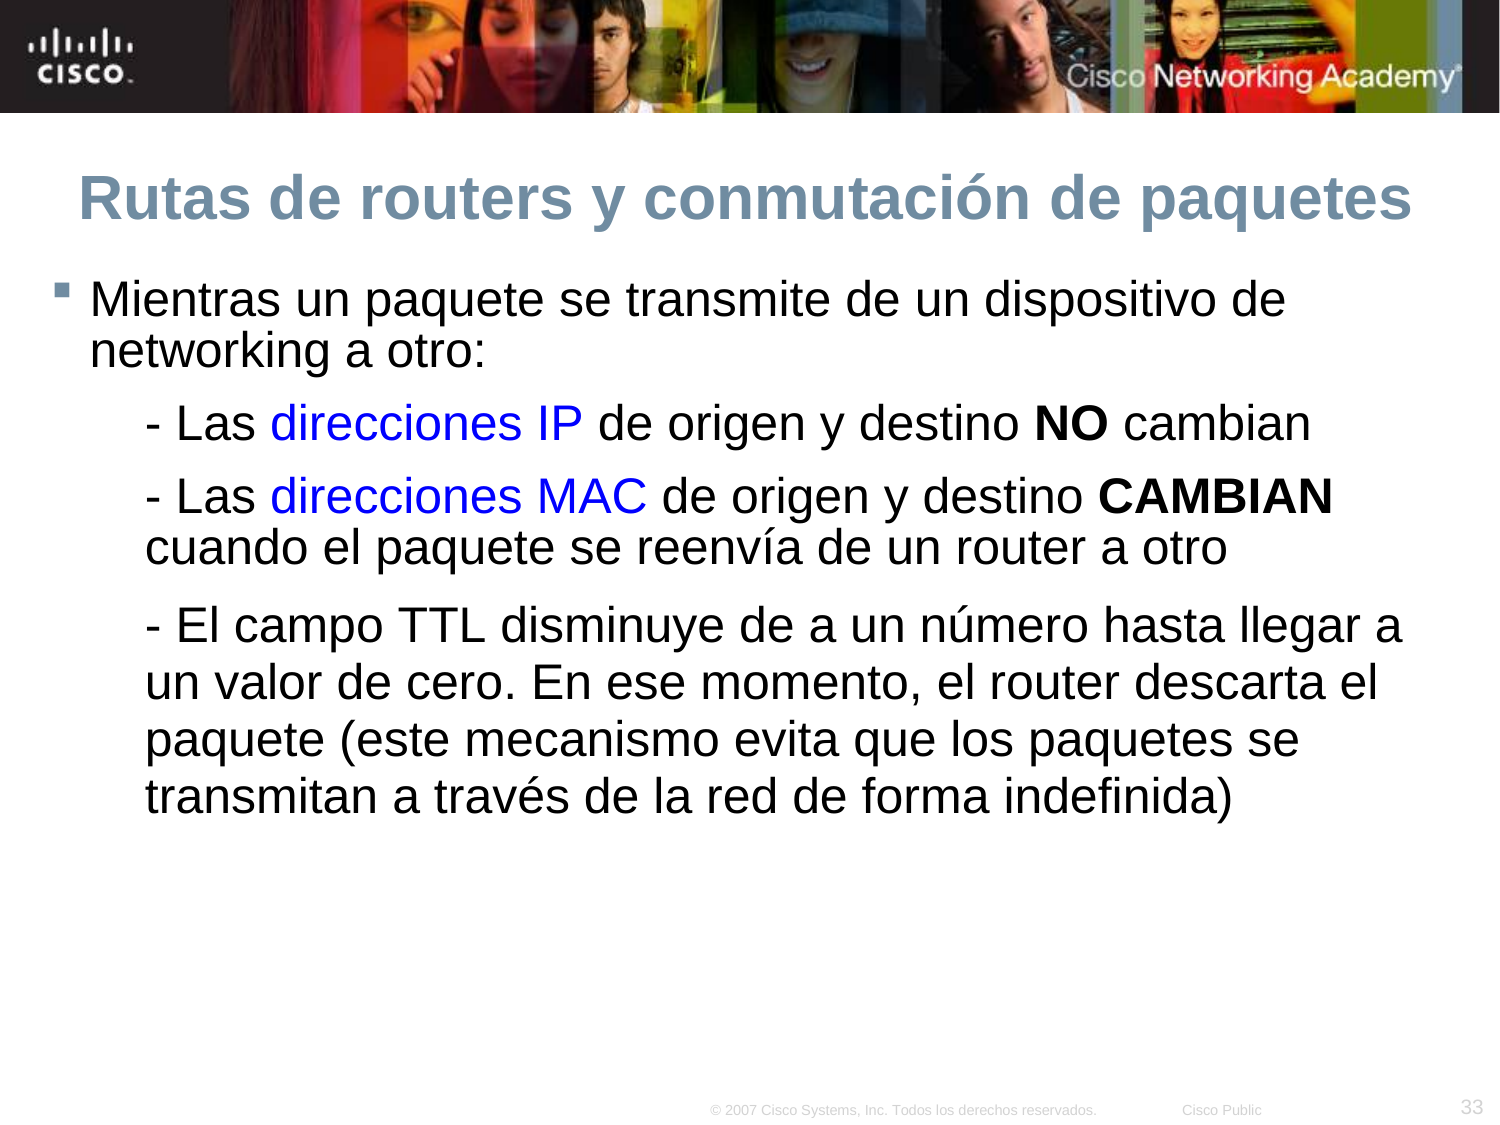

# Rutas de routers y conmutación de paquetes
Mientras un paquete se transmite de un dispositivo de networking a otro:
- Las direcciones IP de origen y destino NO cambian
- Las direcciones MAC de origen y destino CAMBIAN cuando el paquete se reenvía de un router a otro
- El campo TTL disminuye de a un número hasta llegar a un valor de cero. En ese momento, el router descarta el paquete (este mecanismo evita que los paquetes se transmitan a través de la red de forma indefinida)